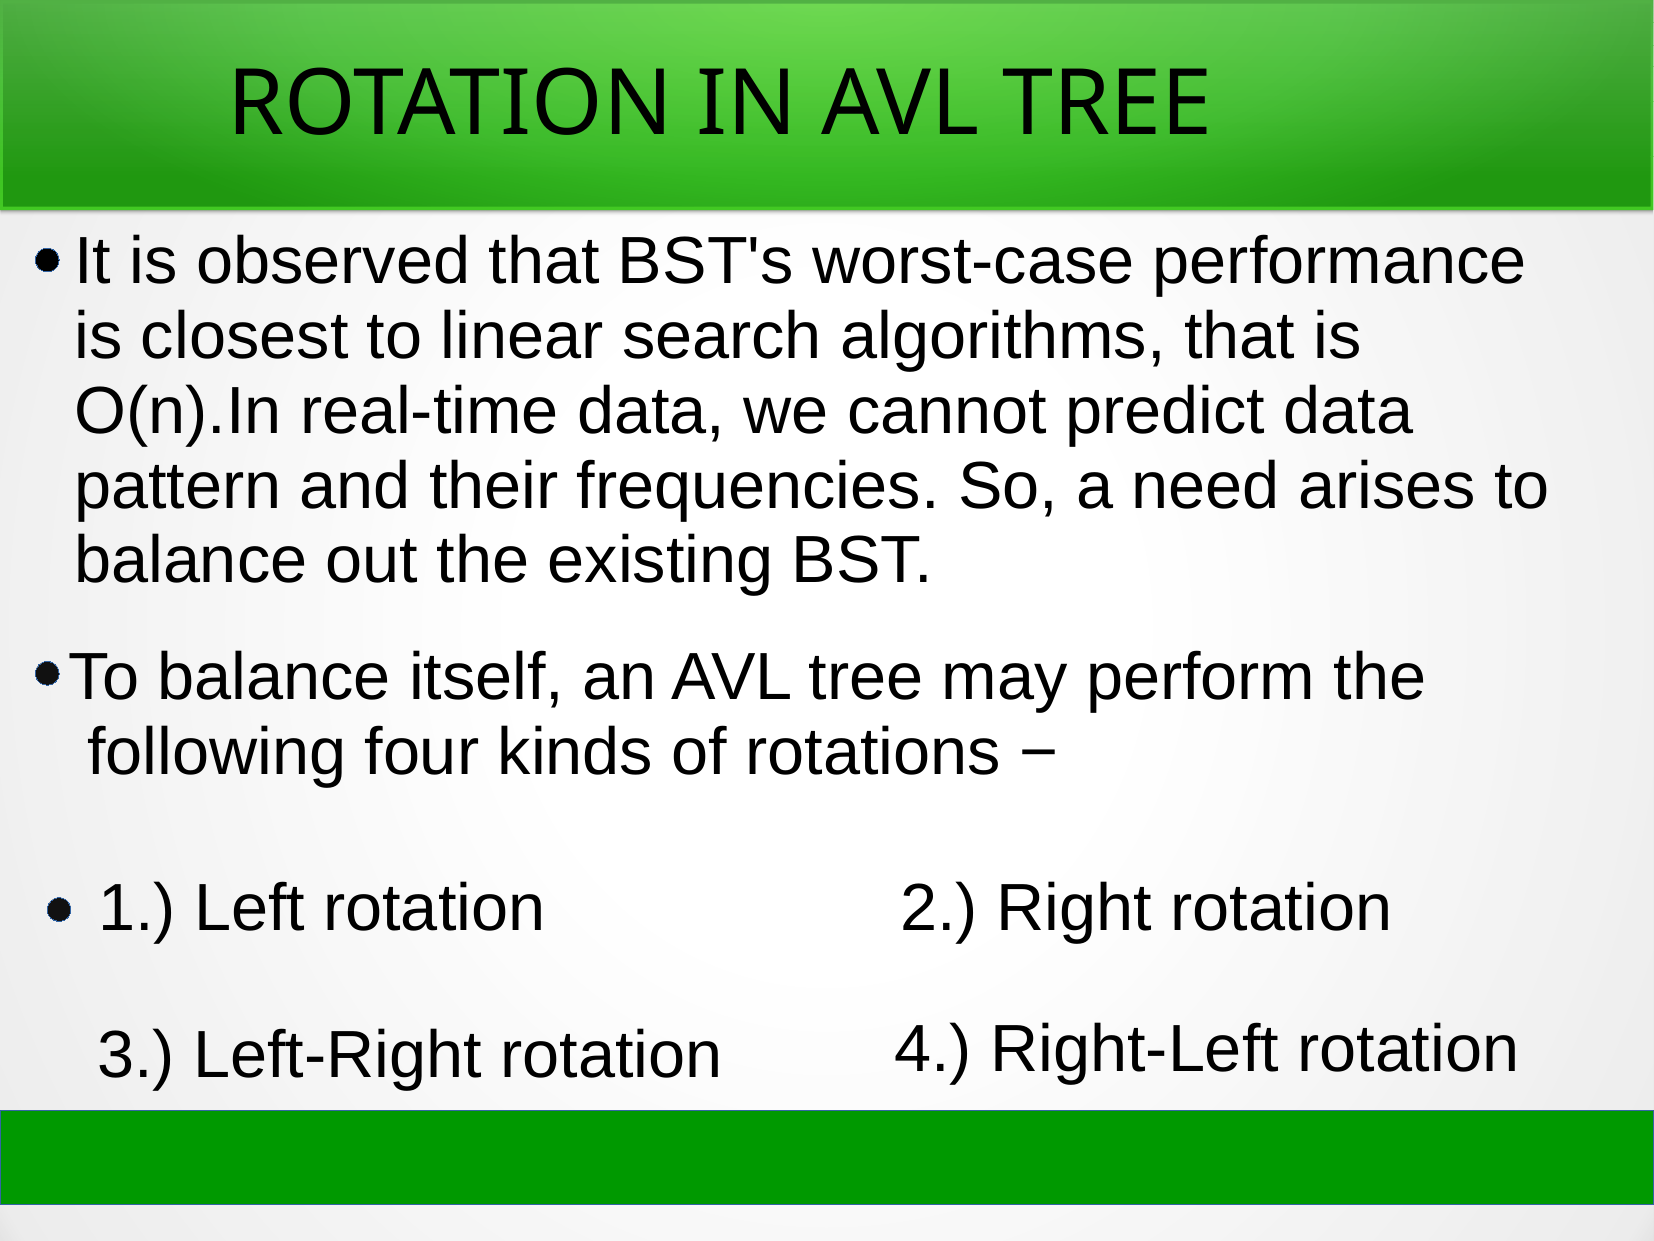

ROTATION IN AVL TREE
It is observed that BST's worst-case performance is closest to linear search algorithms, that is Ο(n).In real-time data, we cannot predict data pattern and their frequencies. So, a need arises to balance out the existing BST.
 To balance itself, an AVL tree may perform the
 following four kinds of rotations −
 1.) Left rotation
2.) Right rotation
4.) Right-Left rotation
3.) Left-Right rotation
12/26/03
AVL Trees - Lecture 8
6